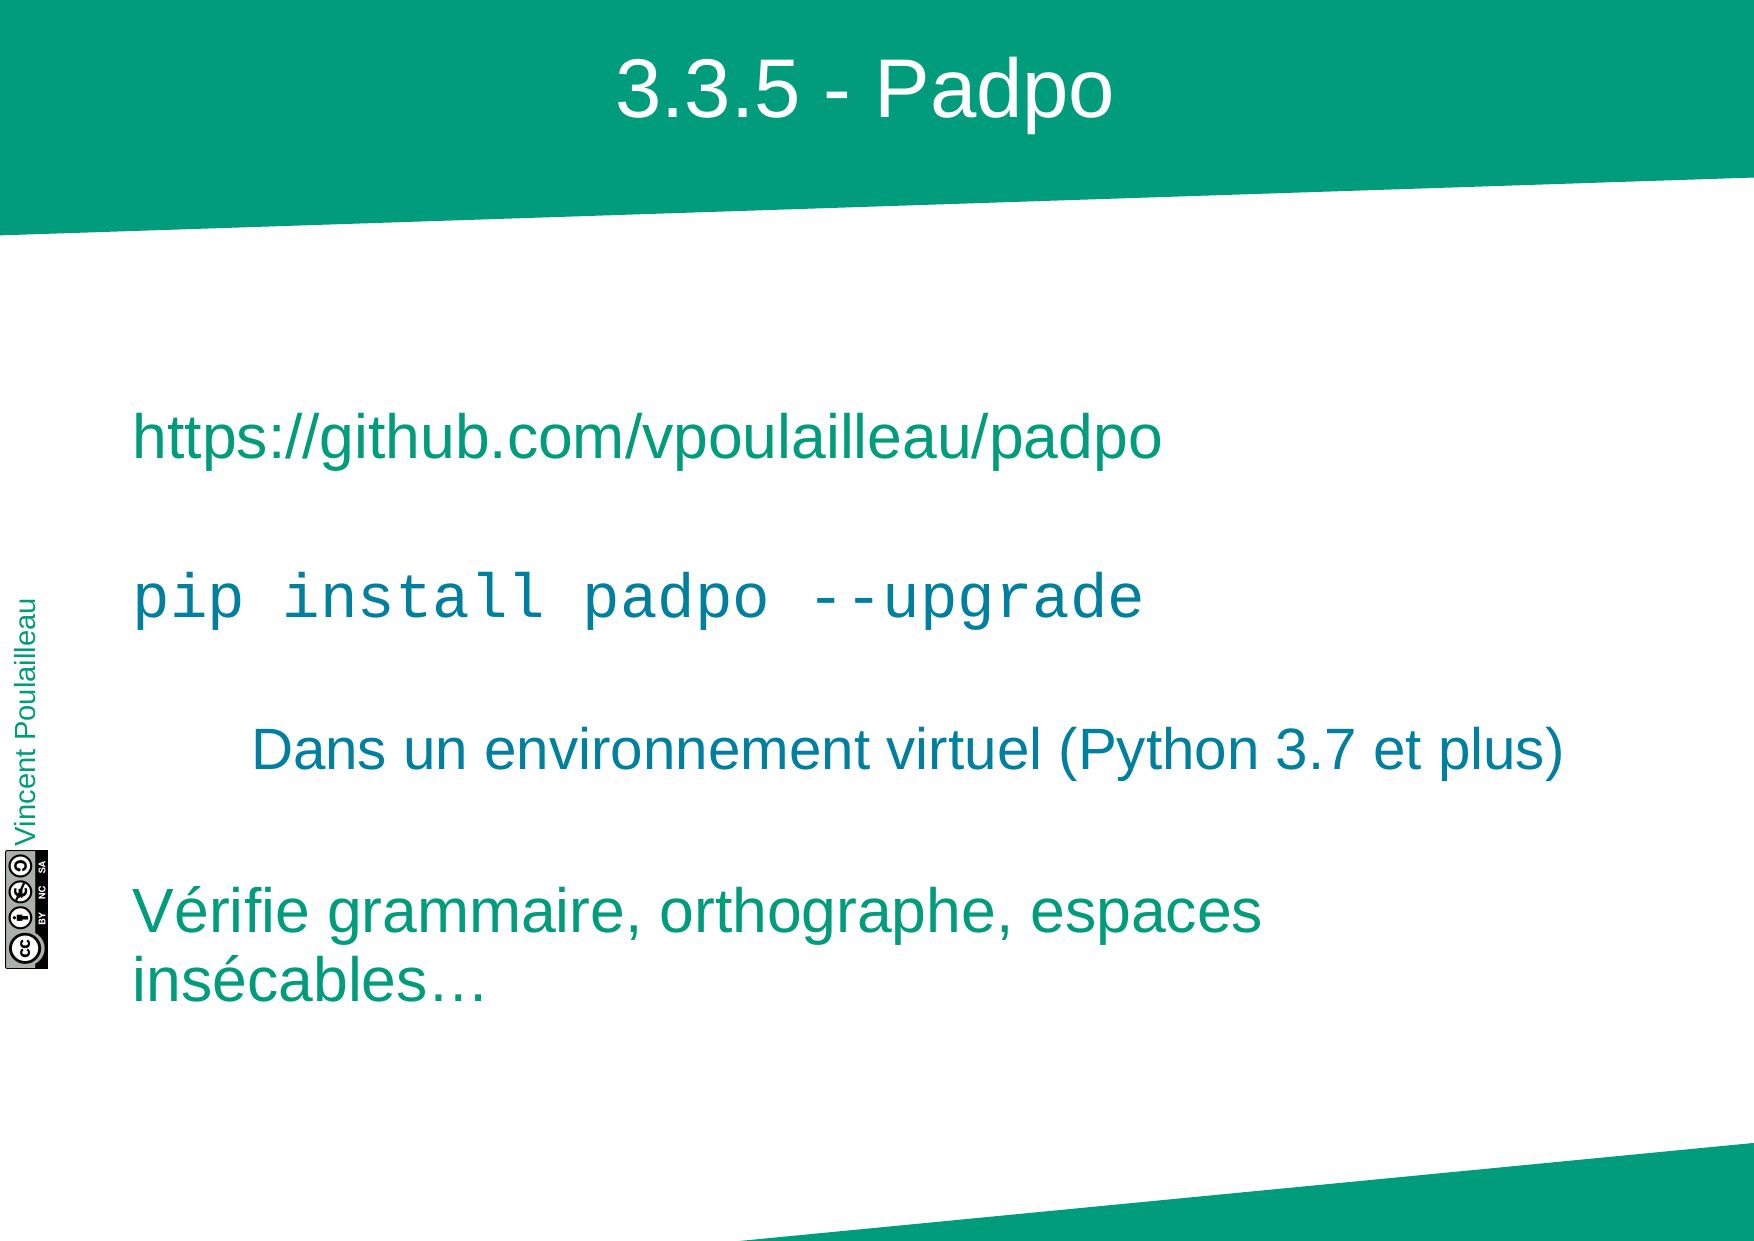

3.3.5 - Padpo
https://github.com/vpoulailleau/padpo
pip install padpo --upgrade
Dans un environnement virtuel (Python 3.7 et plus)
Vérifie grammaire, orthographe, espaces insécables…
© 2019 Vincent Poulailleau